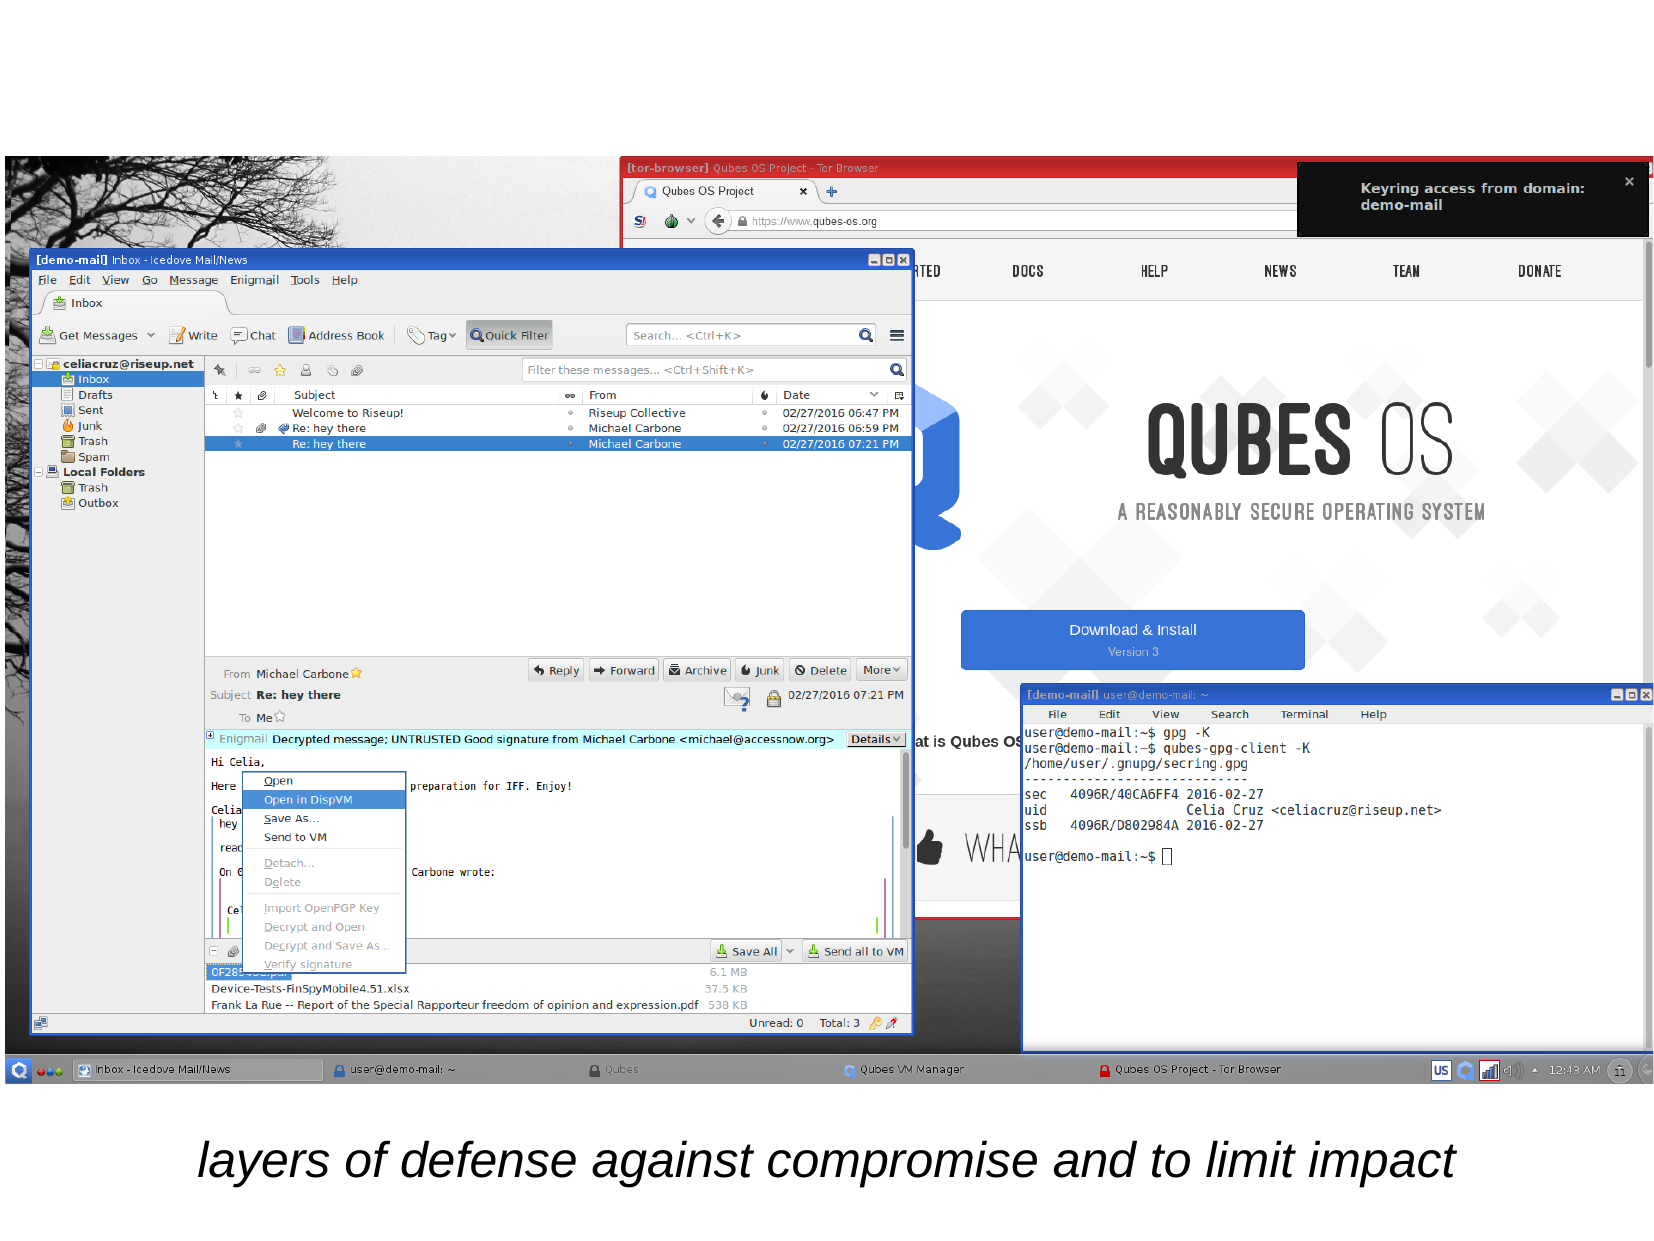

layers of defense against compromise and to limit impact